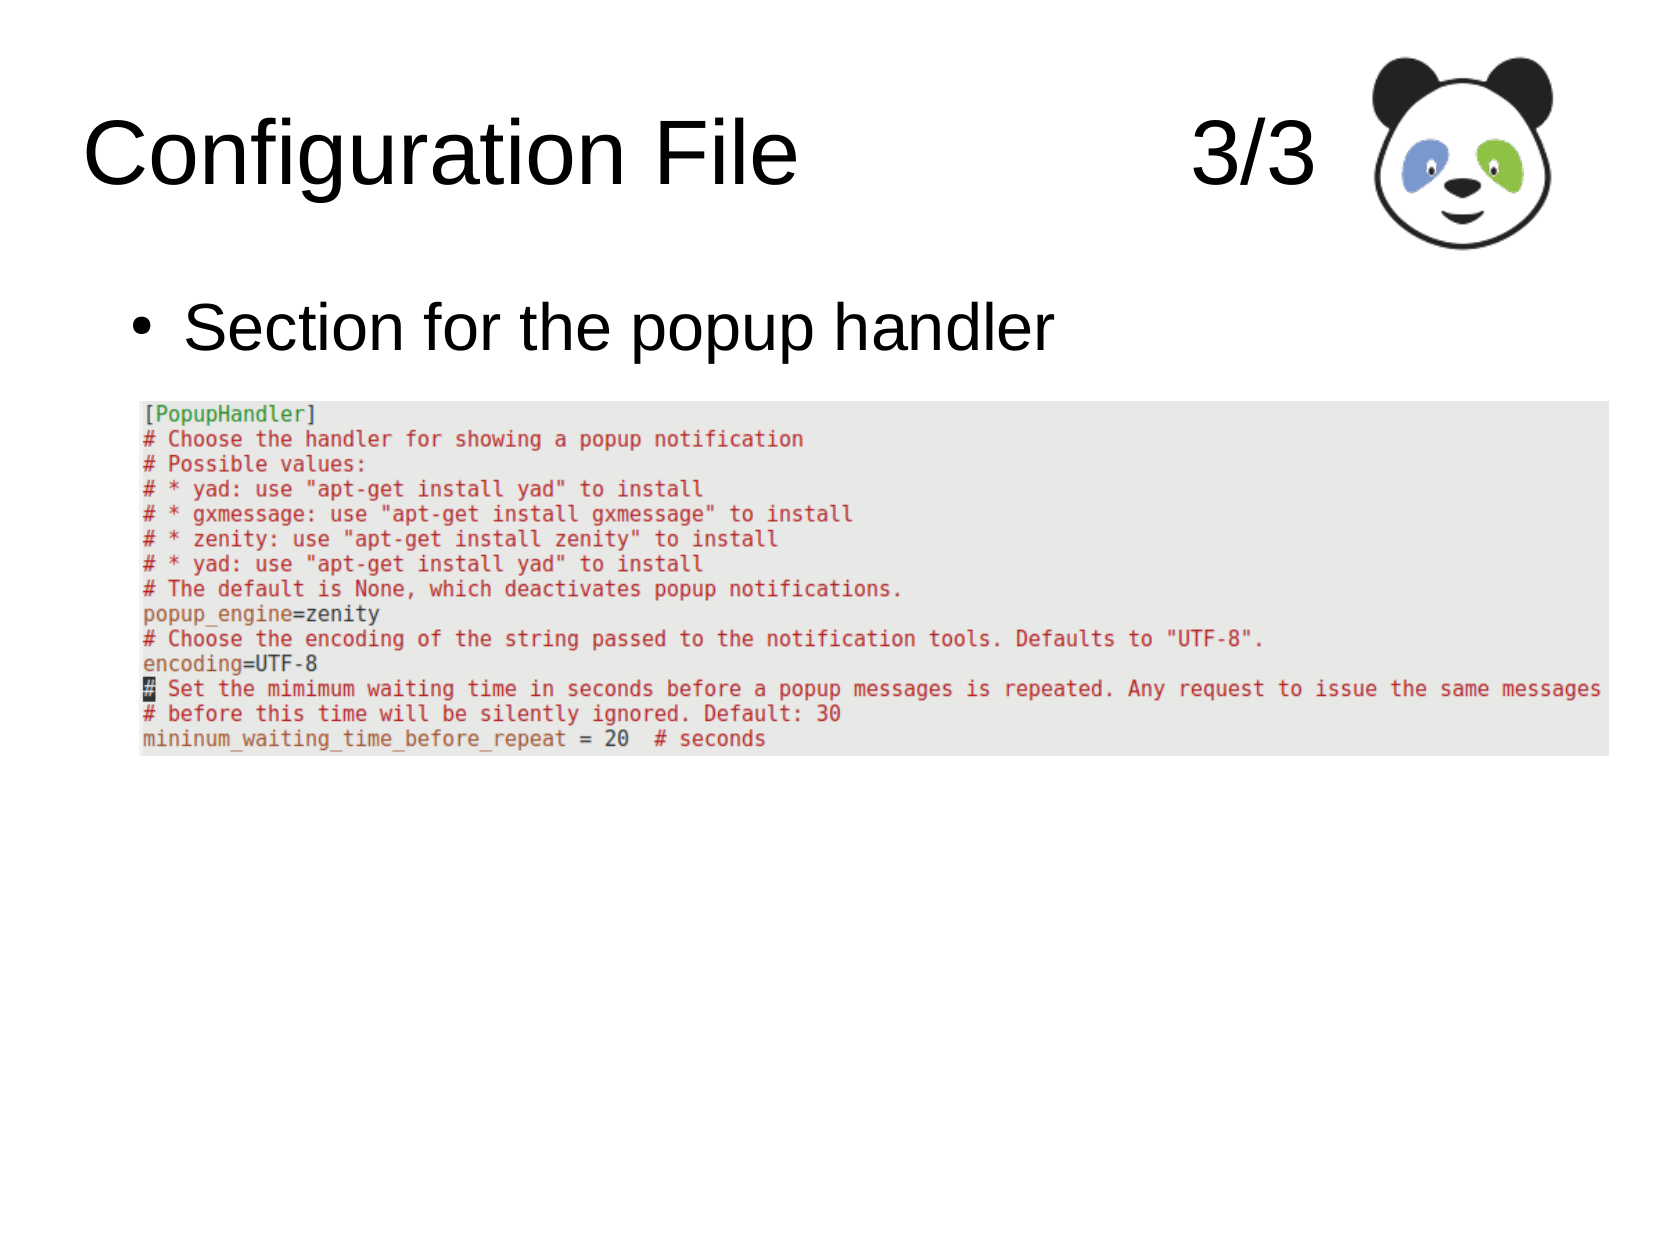

# Configuration File						3/3
Section for the popup handler